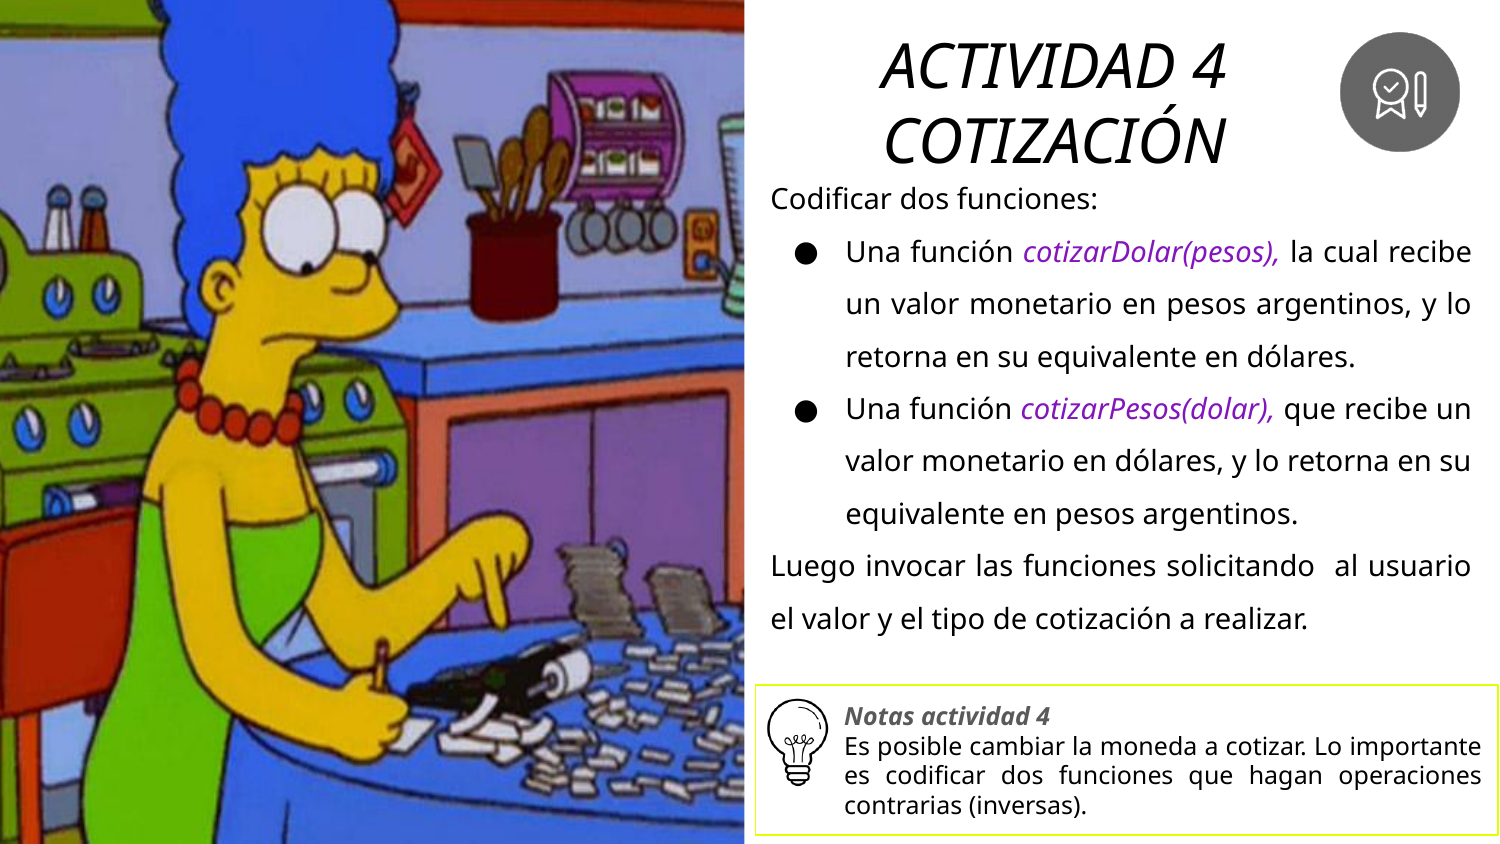

ACTIVIDAD 4
COTIZACIÓN
Codificar dos funciones:
Una función cotizarDolar(pesos), la cual recibe un valor monetario en pesos argentinos, y lo retorna en su equivalente en dólares.
Una función cotizarPesos(dolar), que recibe un valor monetario en dólares, y lo retorna en su equivalente en pesos argentinos.
Luego invocar las funciones solicitando al usuario el valor y el tipo de cotización a realizar.
Notas actividad 4
Es posible cambiar la moneda a cotizar. Lo importante es codificar dos funciones que hagan operaciones contrarias (inversas).